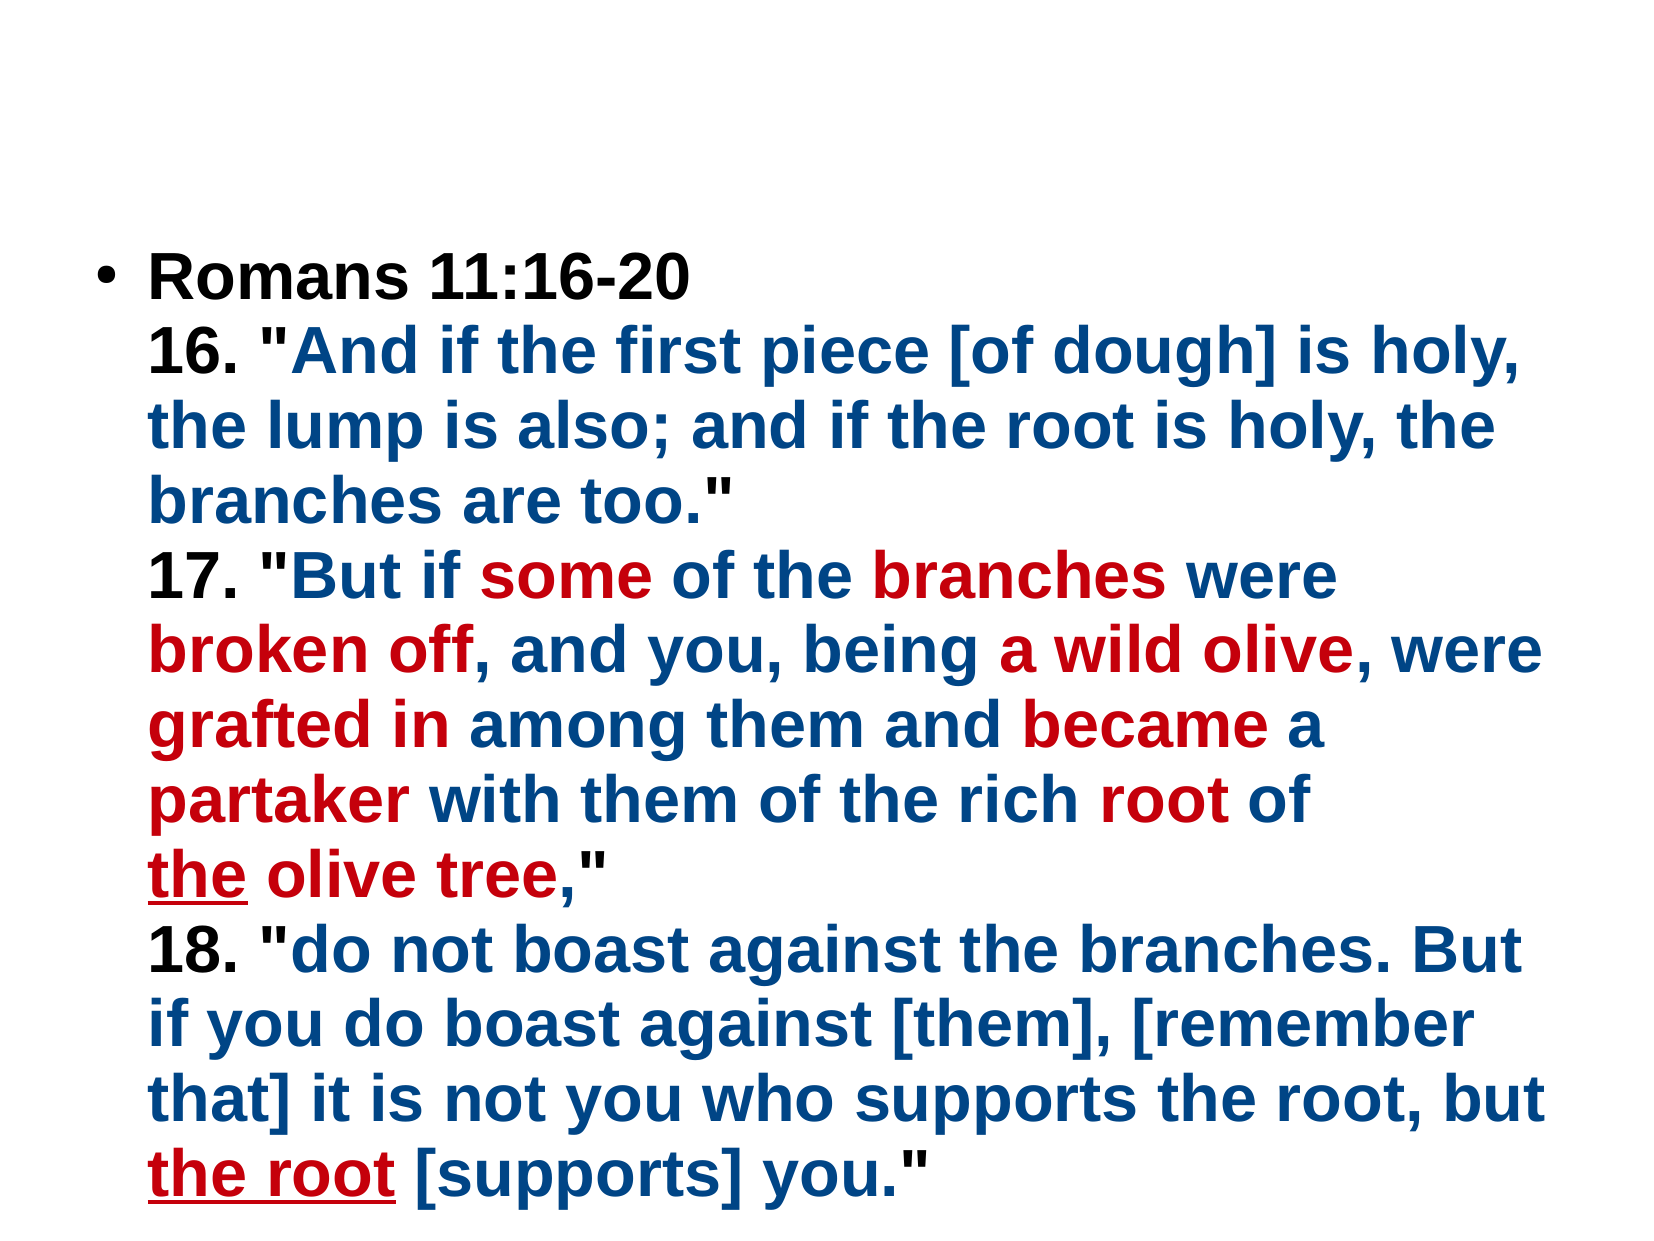

#
Romans 11:16-20
16. "And if the first piece [of dough] is holy, the lump is also; and if the root is holy, the branches are too."
17. "But if some of the branches were broken off, and you, being a wild olive, were grafted in among them and became a partaker with them of the rich root of
the olive tree,"
18. "do not boast against the branches. But if you do boast against [them], [remember that] it is not you who supports the root, but the root [supports] you."